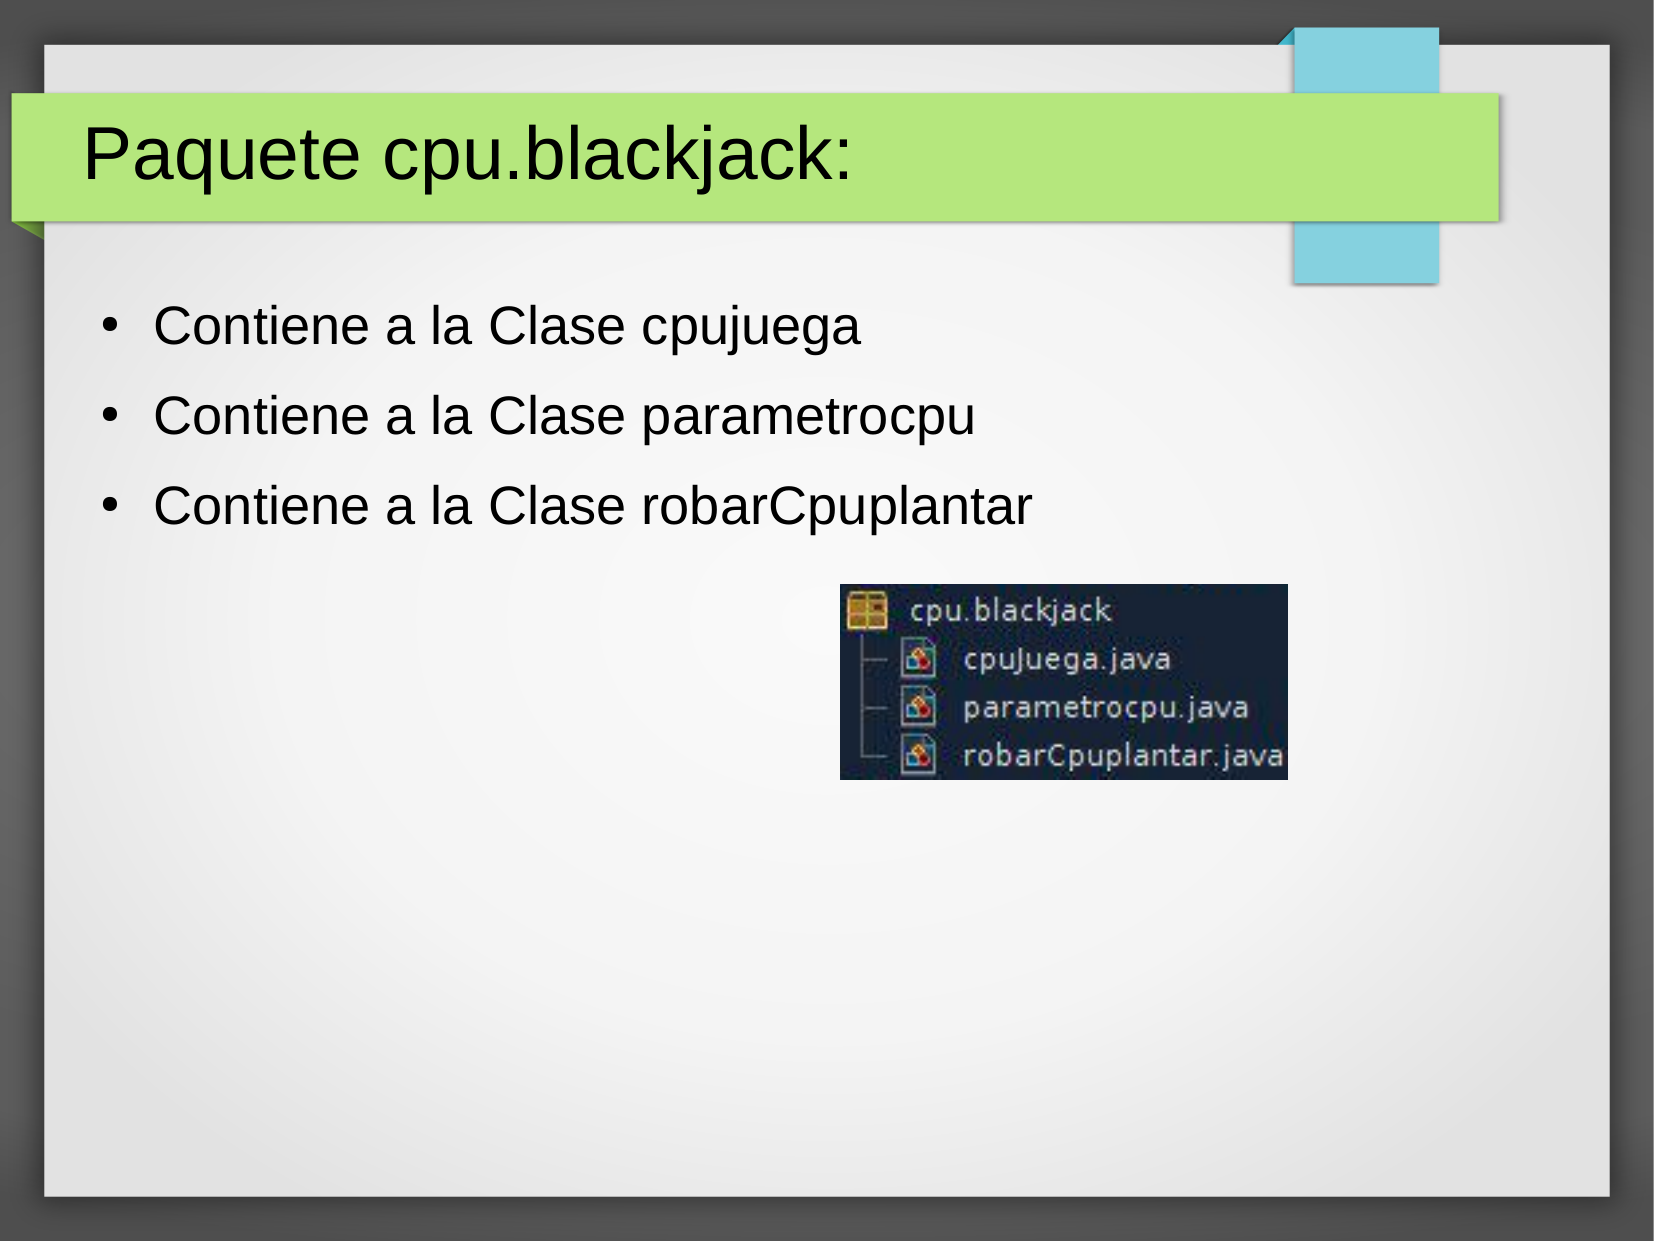

# Paquete cpu.blackjack:
Contiene a la Clase cpujuega
Contiene a la Clase parametrocpu
Contiene a la Clase robarCpuplantar